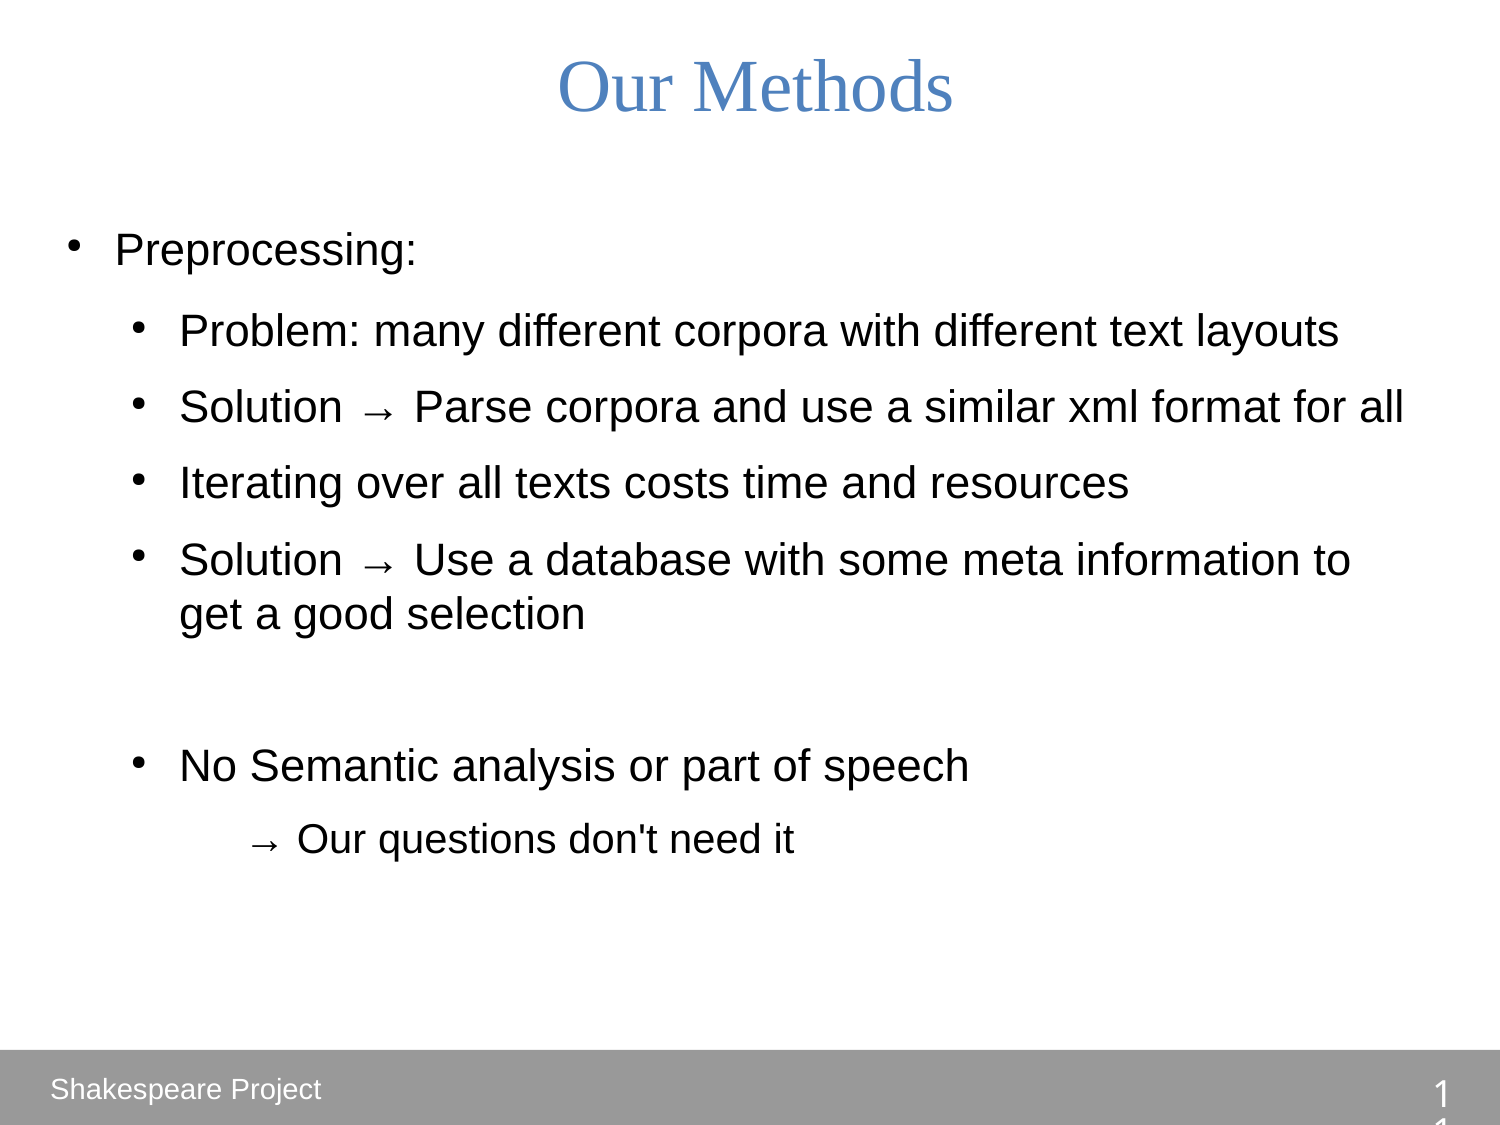

# Our Methods
Preprocessing:
Problem: many different corpora with different text layouts
Solution → Parse corpora and use a similar xml format for all
Iterating over all texts costs time and resources
Solution → Use a database with some meta information to get a good selection
No Semantic analysis or part of speech
→ Our questions don't need it
Shakespeare Project